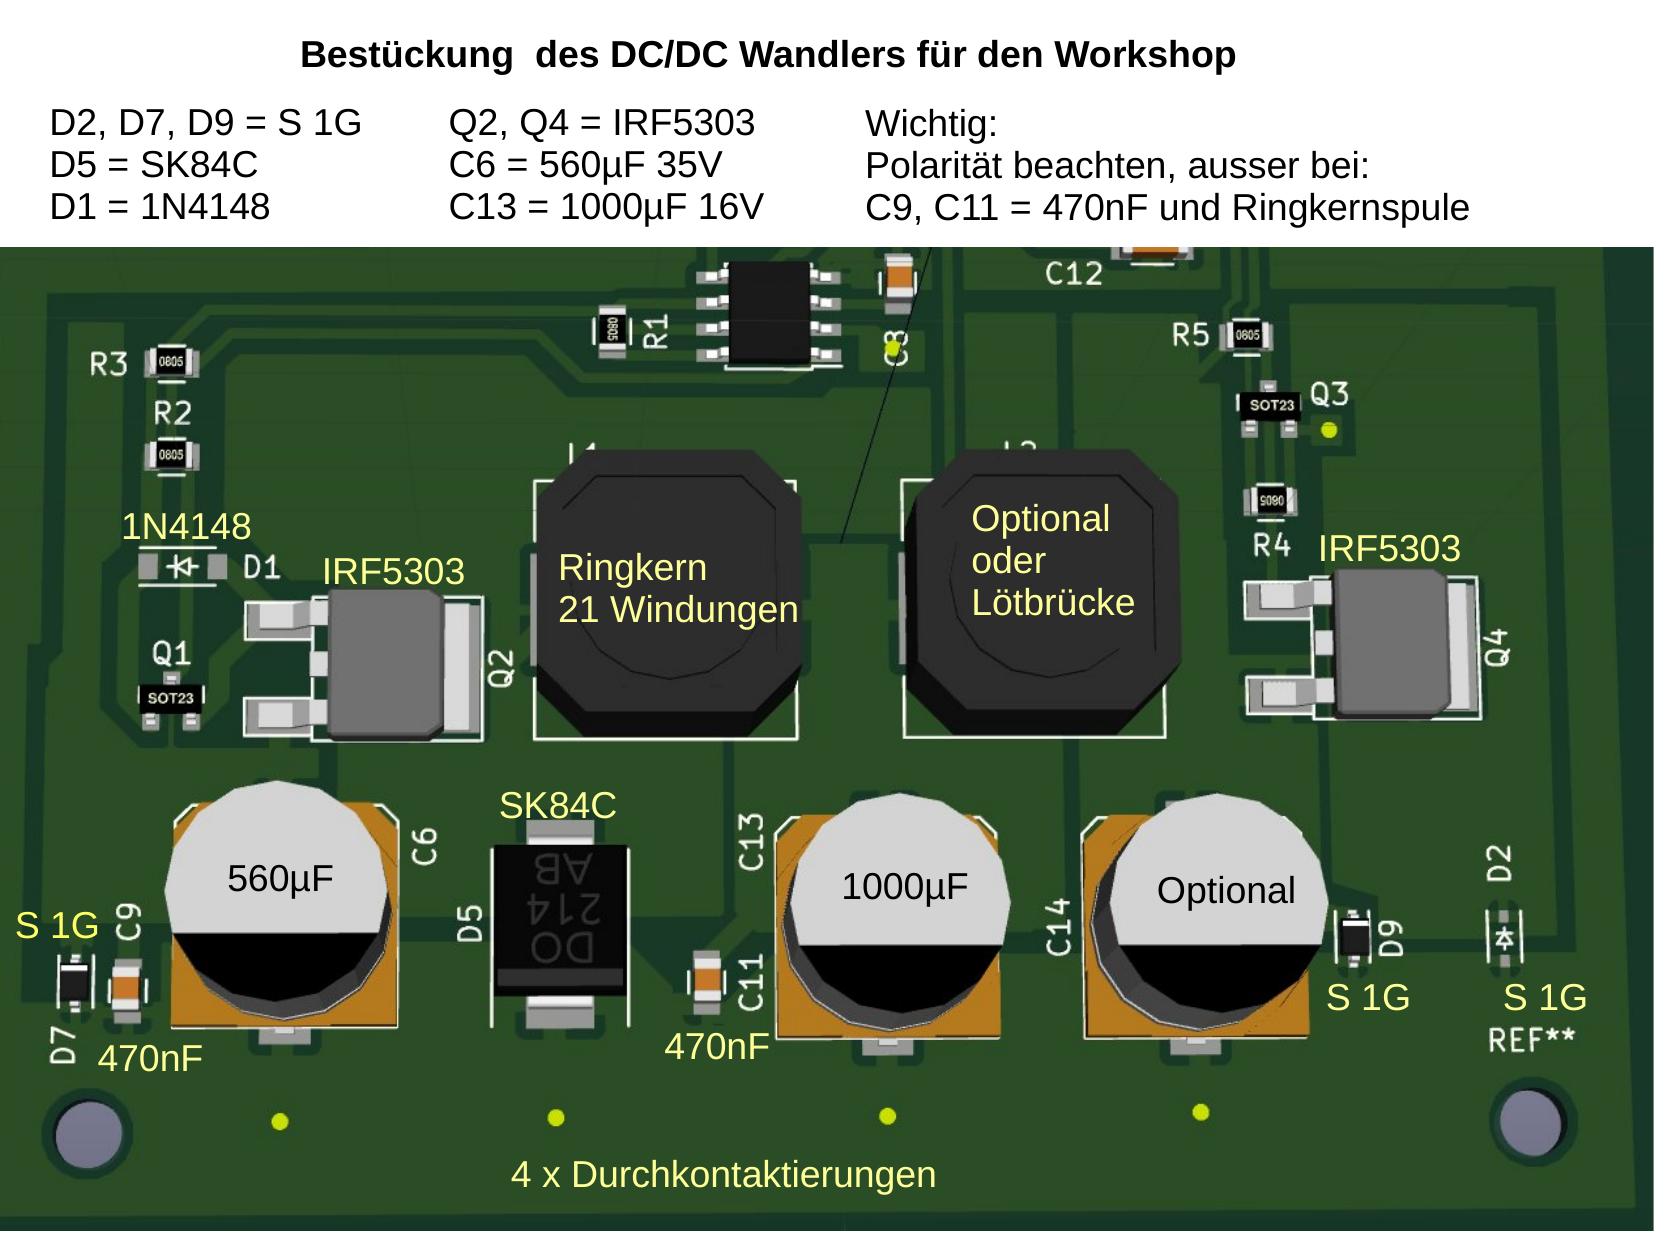

Bestückung des DC/DC Wandlers für den Workshop
D2, D7, D9 = S 1G
D5 = SK84C
D1 = 1N4148
Q2, Q4 = IRF5303
C6 = 560µF 35V
C13 = 1000µF 16V
Wichtig:
Polarität beachten, ausser bei:
C9, C11 = 470nF und Ringkernspule
Optional
oder Lötbrücke
1N4148
IRF5303
Ringkern
21 Windungen
IRF5303
SK84C
560µF
1000µF
Optional
S 1G
S 1G
S 1G
470nF
470nF
4 x Durchkontaktierungen